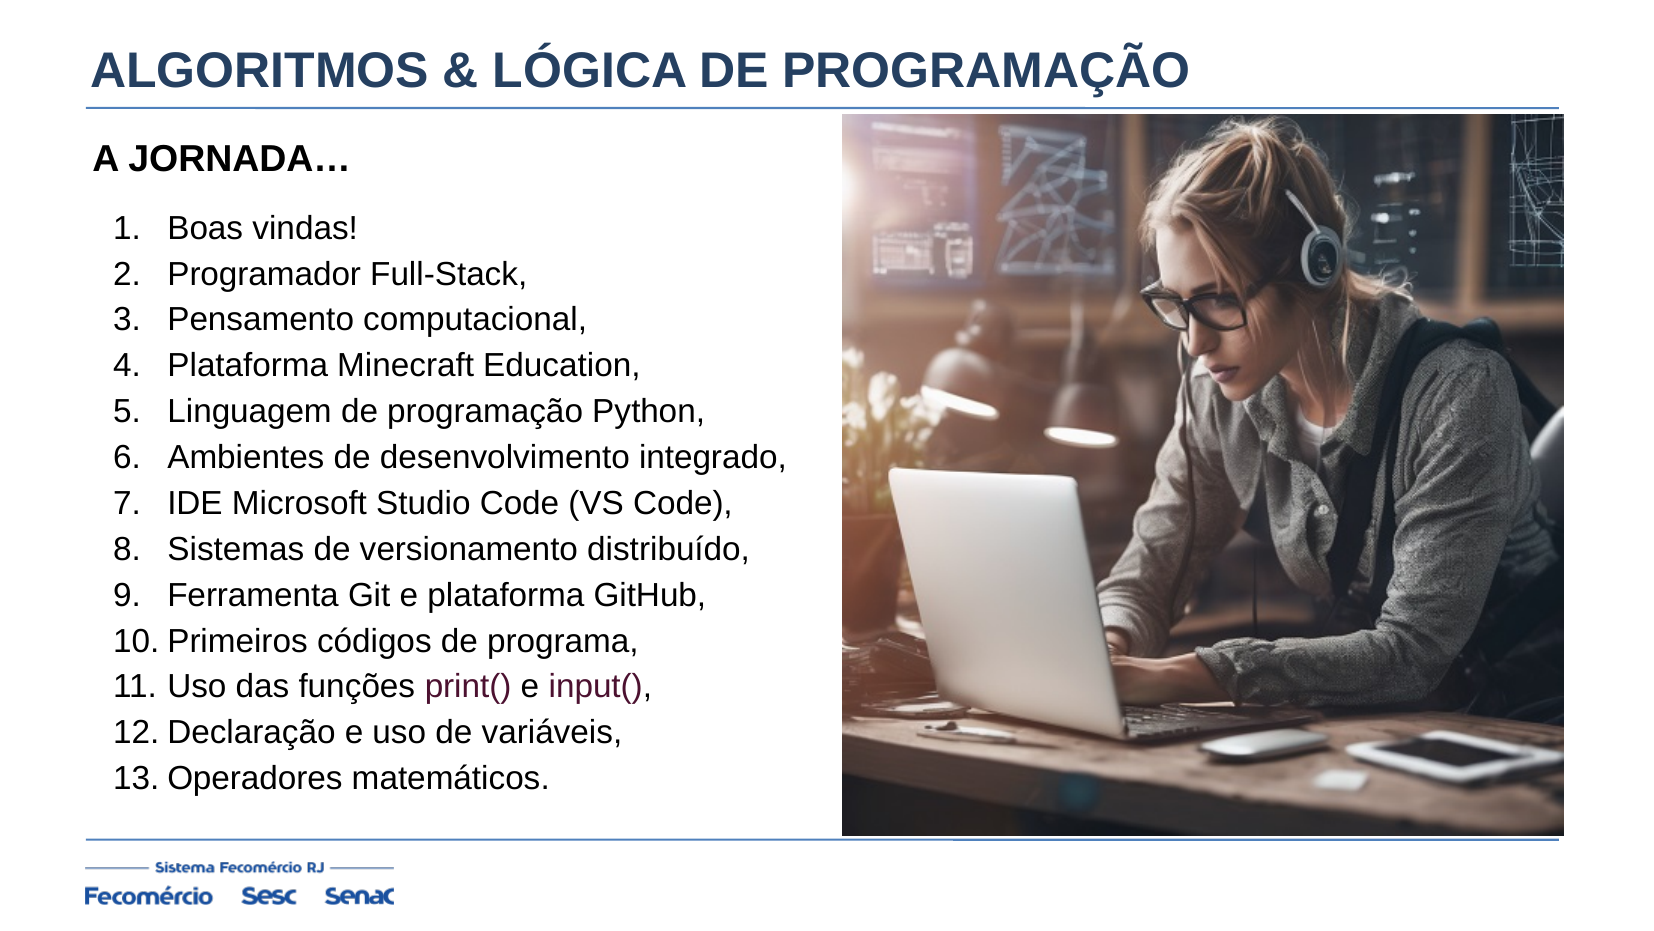

ALGORITMOS & LÓGICA DE PROGRAMAÇÃO
A JORNADA…
Boas vindas!
Programador Full-Stack,
Pensamento computacional,
Plataforma Minecraft Education,
Linguagem de programação Python,
Ambientes de desenvolvimento integrado,
IDE Microsoft Studio Code (VS Code),
Sistemas de versionamento distribuído,
Ferramenta Git e plataforma GitHub,
Primeiros códigos de programa,
Uso das funções print() e input(),
Declaração e uso de variáveis,
Operadores matemáticos.